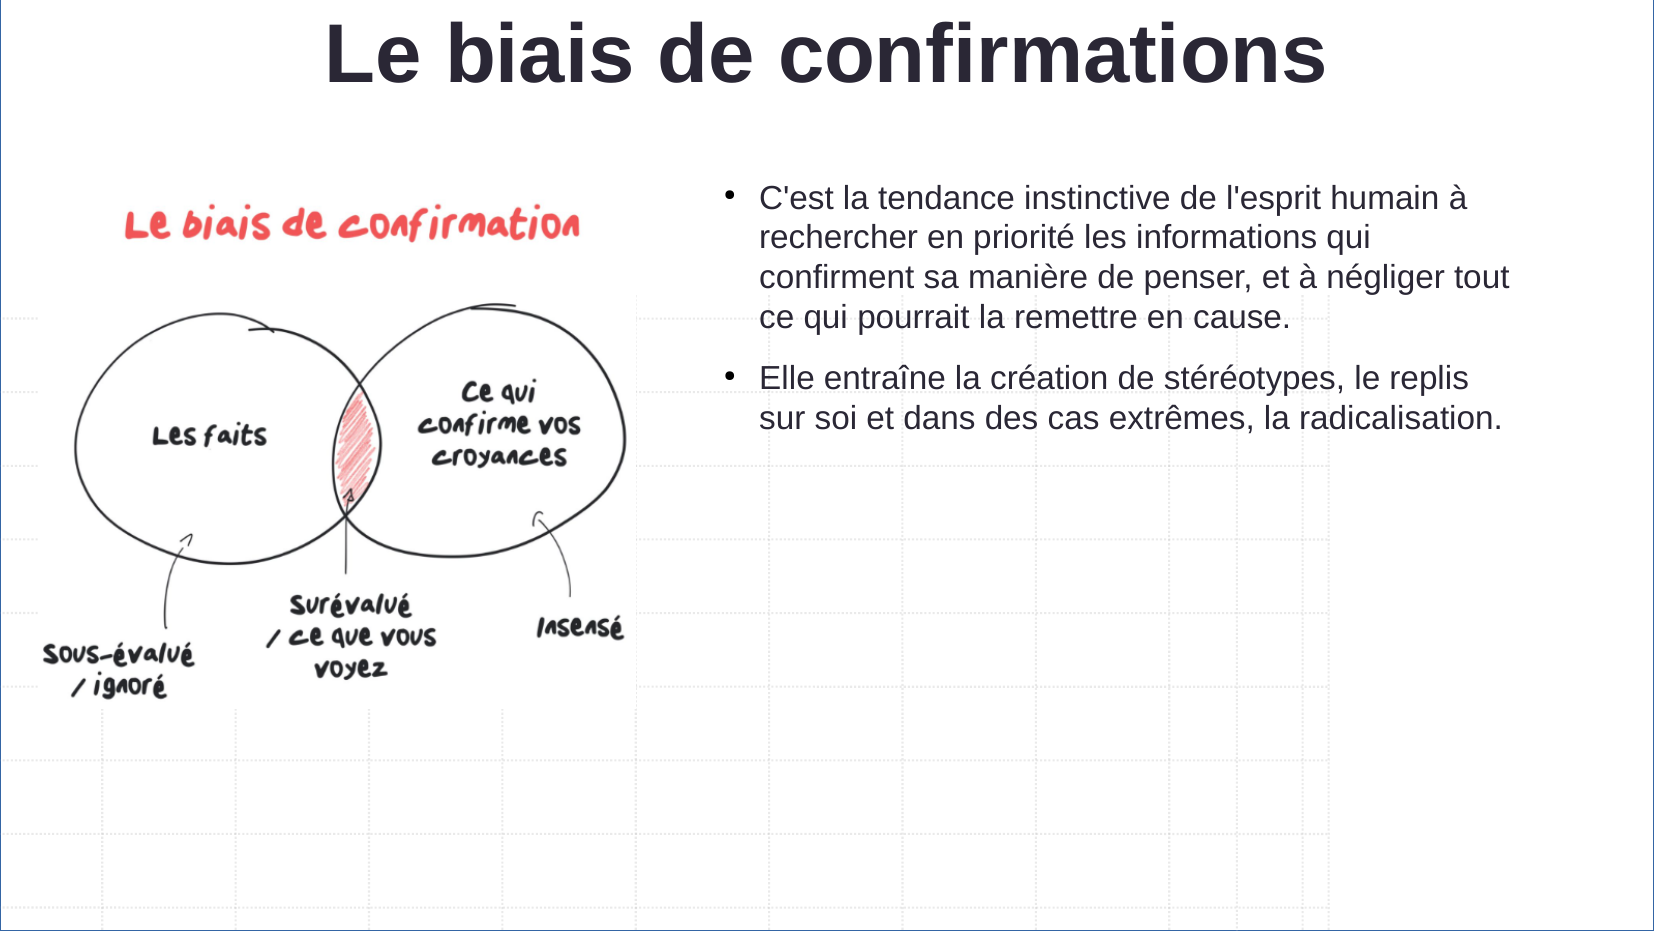

# Le biais de confirmations
C'est la tendance instinctive de l'esprit humain à rechercher en priorité les informations qui confirment sa manière de penser, et à négliger tout ce qui pourrait la remettre en cause.
Elle entraîne la création de stéréotypes, le replis sur soi et dans des cas extrêmes, la radicalisation.